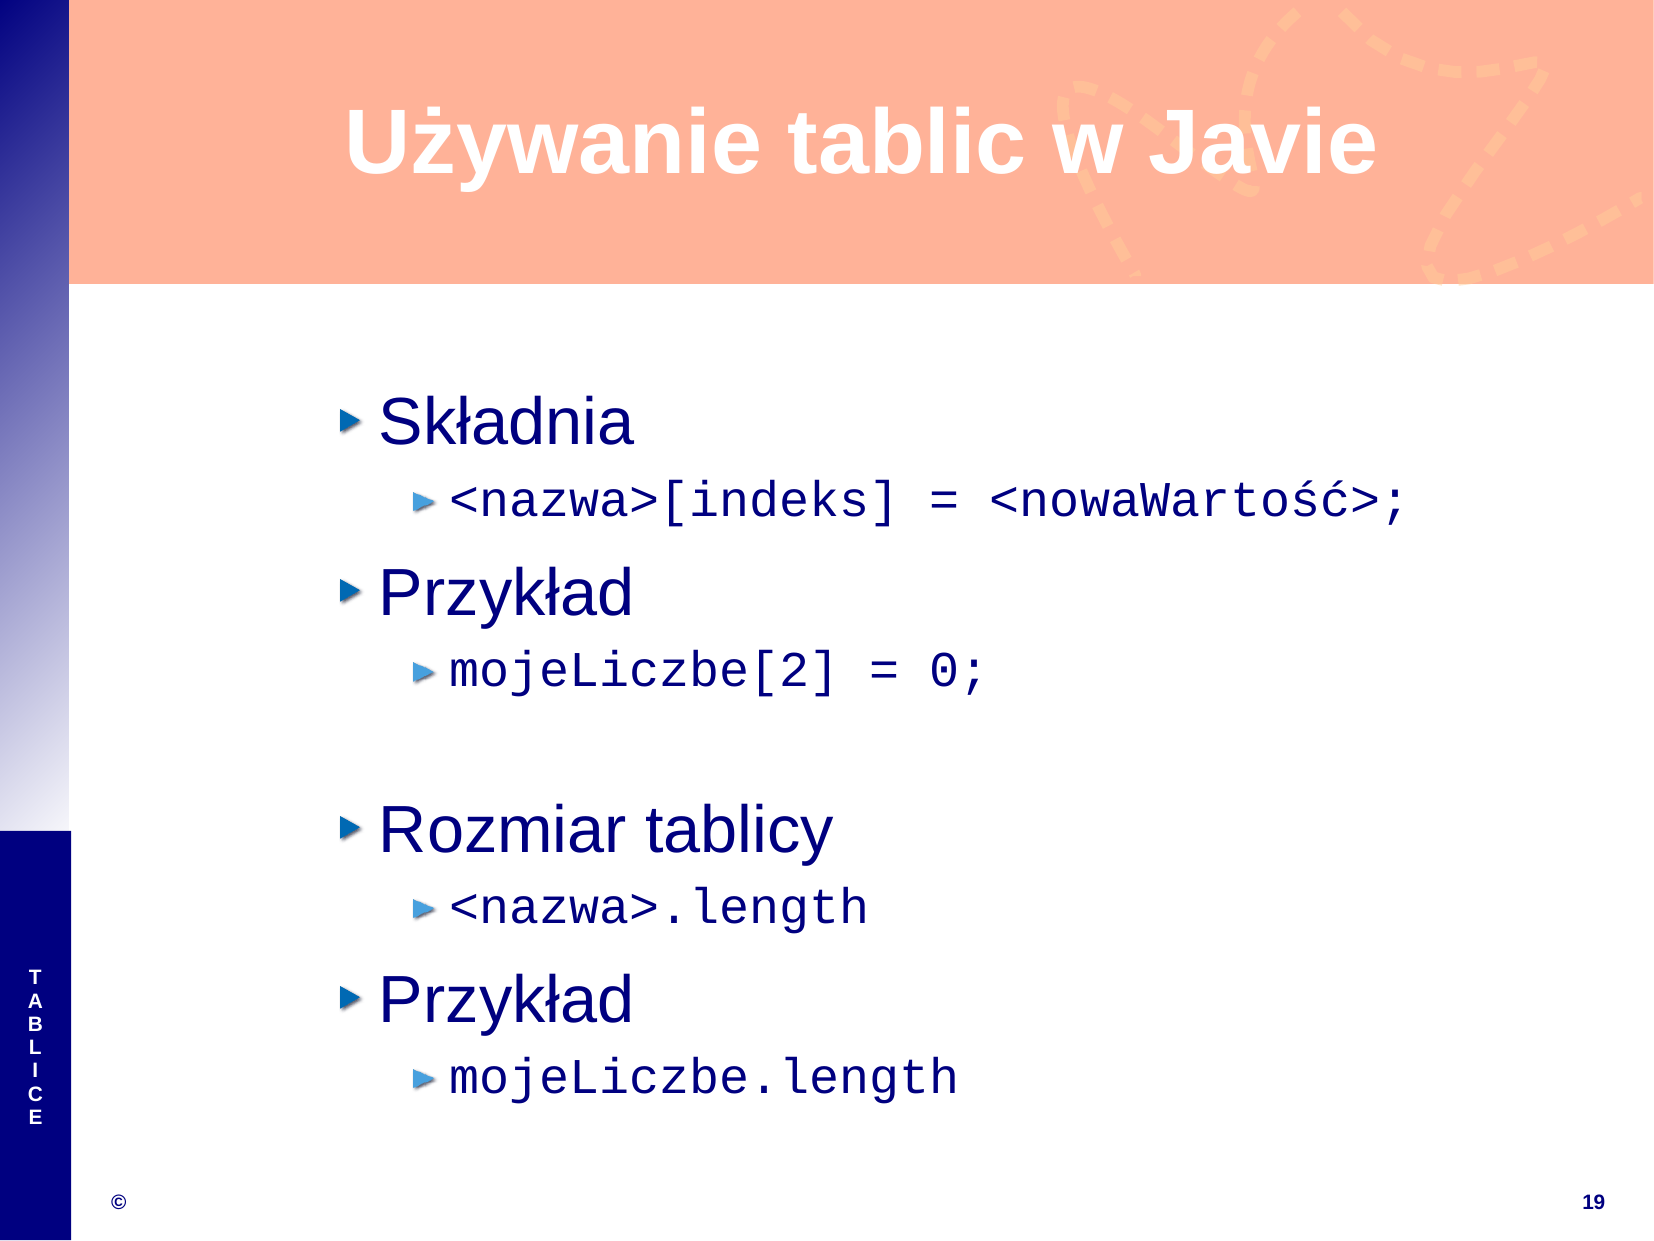

Używanie tablic w Javie
# Składnia
<nazwa>[indeks] = <nowaWartość>;
Przykład
mojeLiczbe[2] = 0;
Rozmiar tablicy
<nazwa>.length
Przykład
mojeLiczbe.length
T
A
B
L
I
C
E